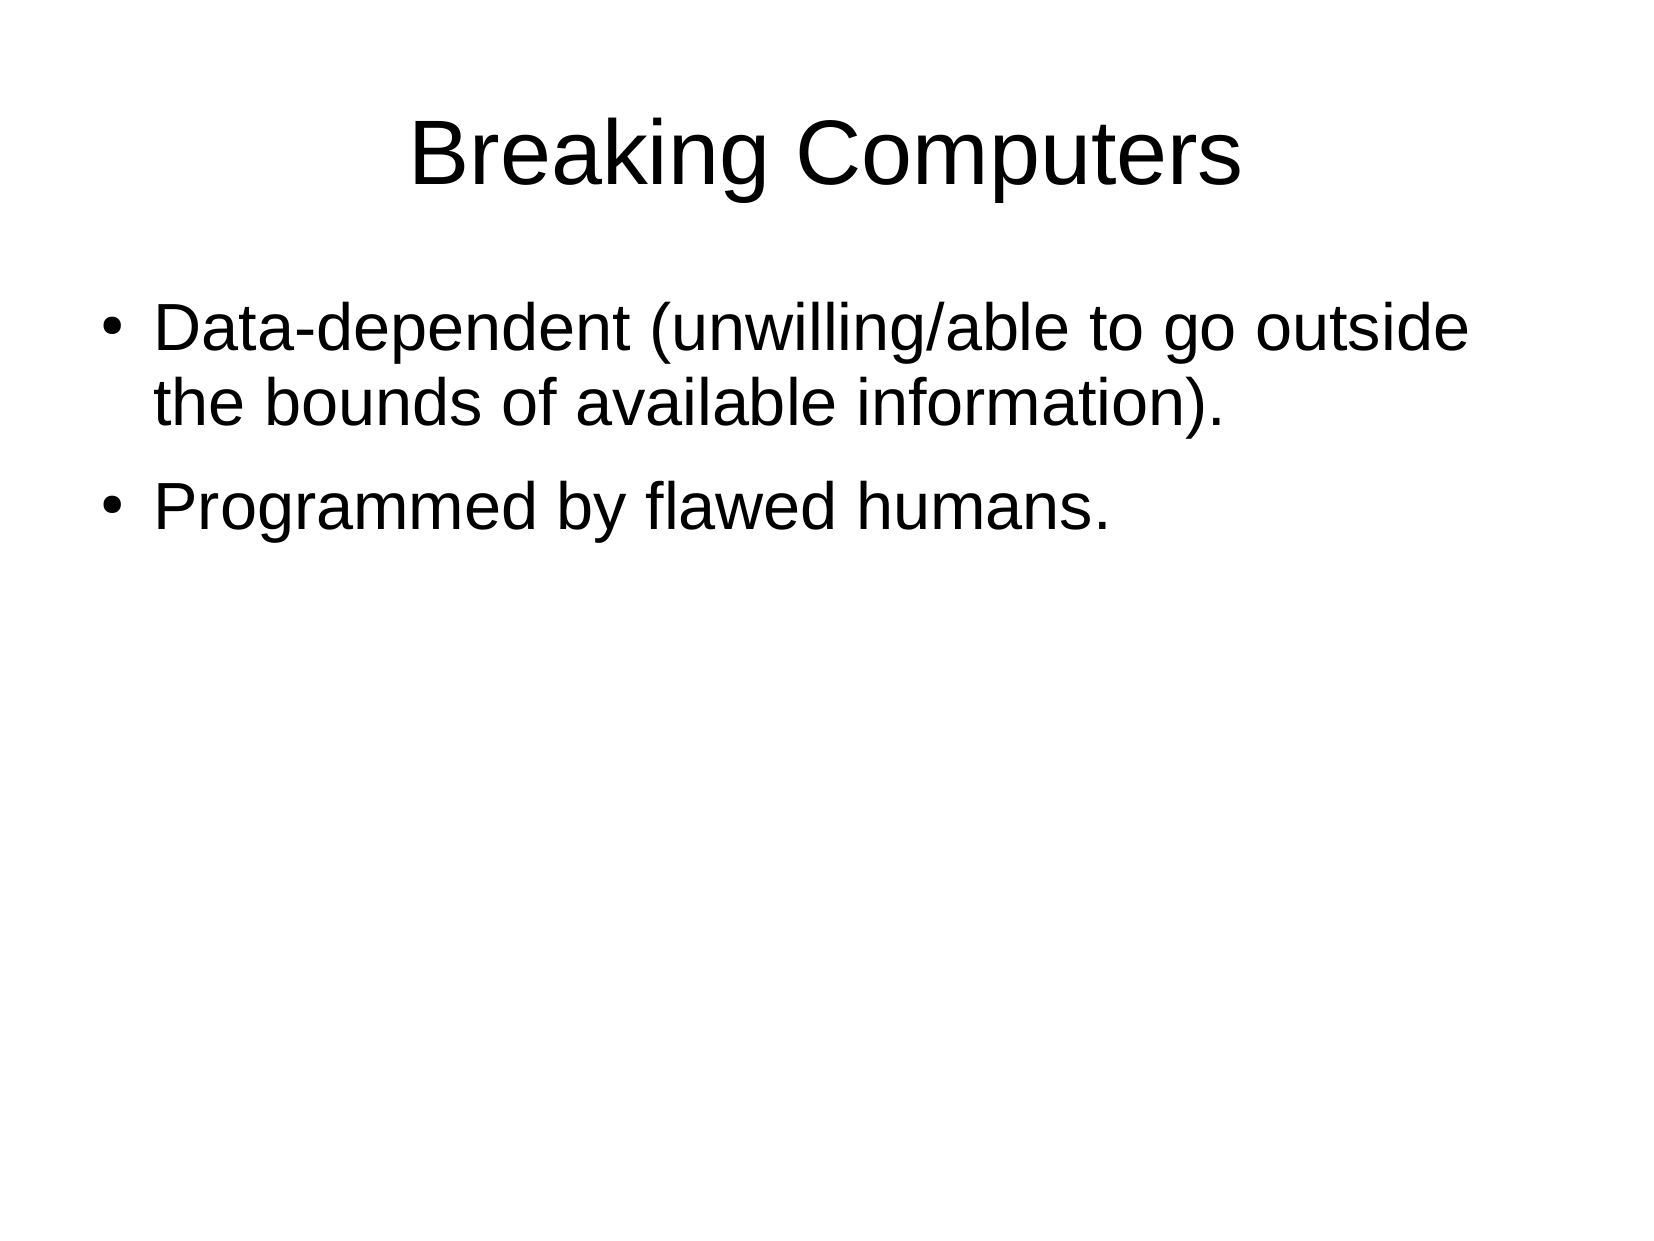

# Breaking Computers
Data-dependent (unwilling/able to go outside the bounds of available information).
Programmed by flawed humans.